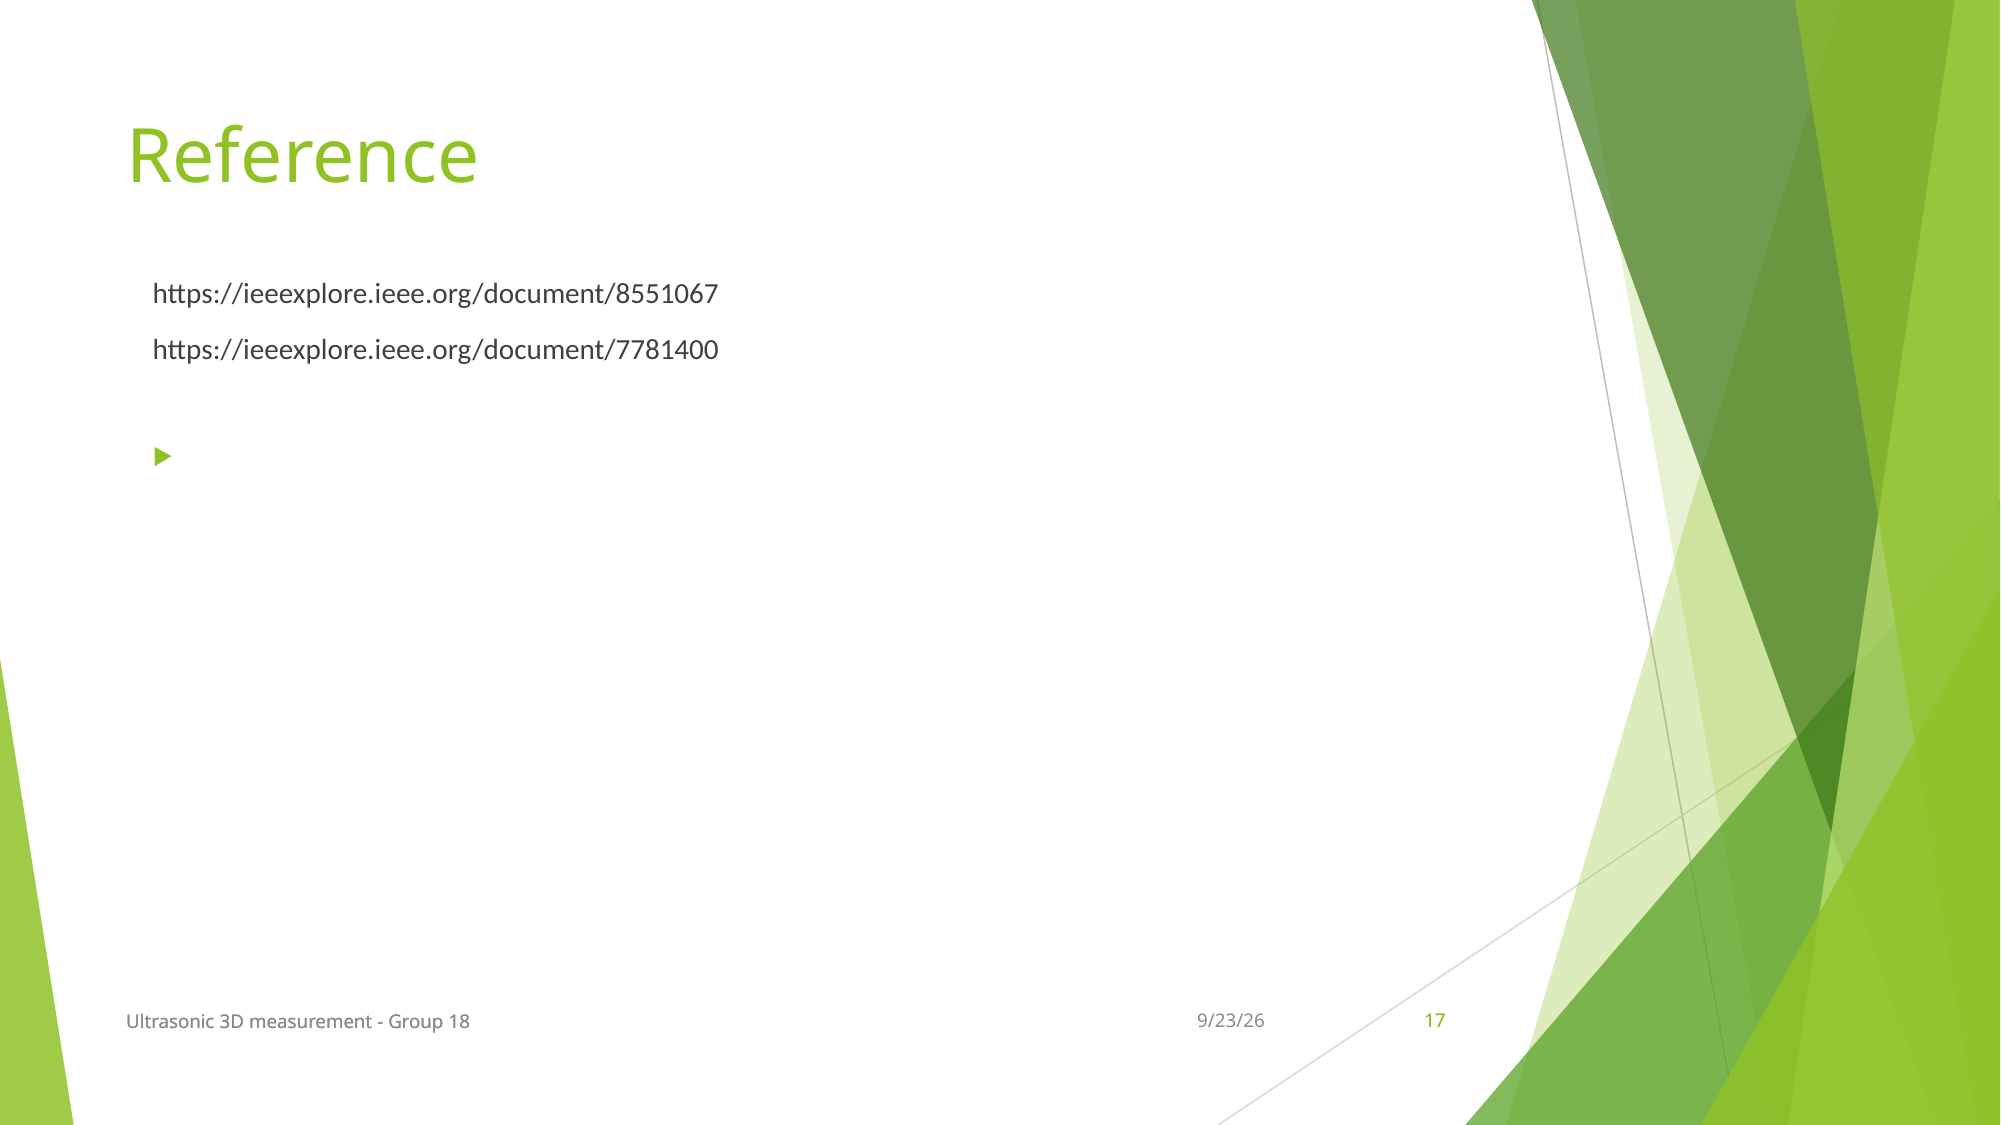

#
Reference
https://ieeexplore.ieee.org/document/8551067
https://ieeexplore.ieee.org/document/7781400
Ultrasonic 3D measurement - Group 18
Ultrasonic 3D measurement - Group 18